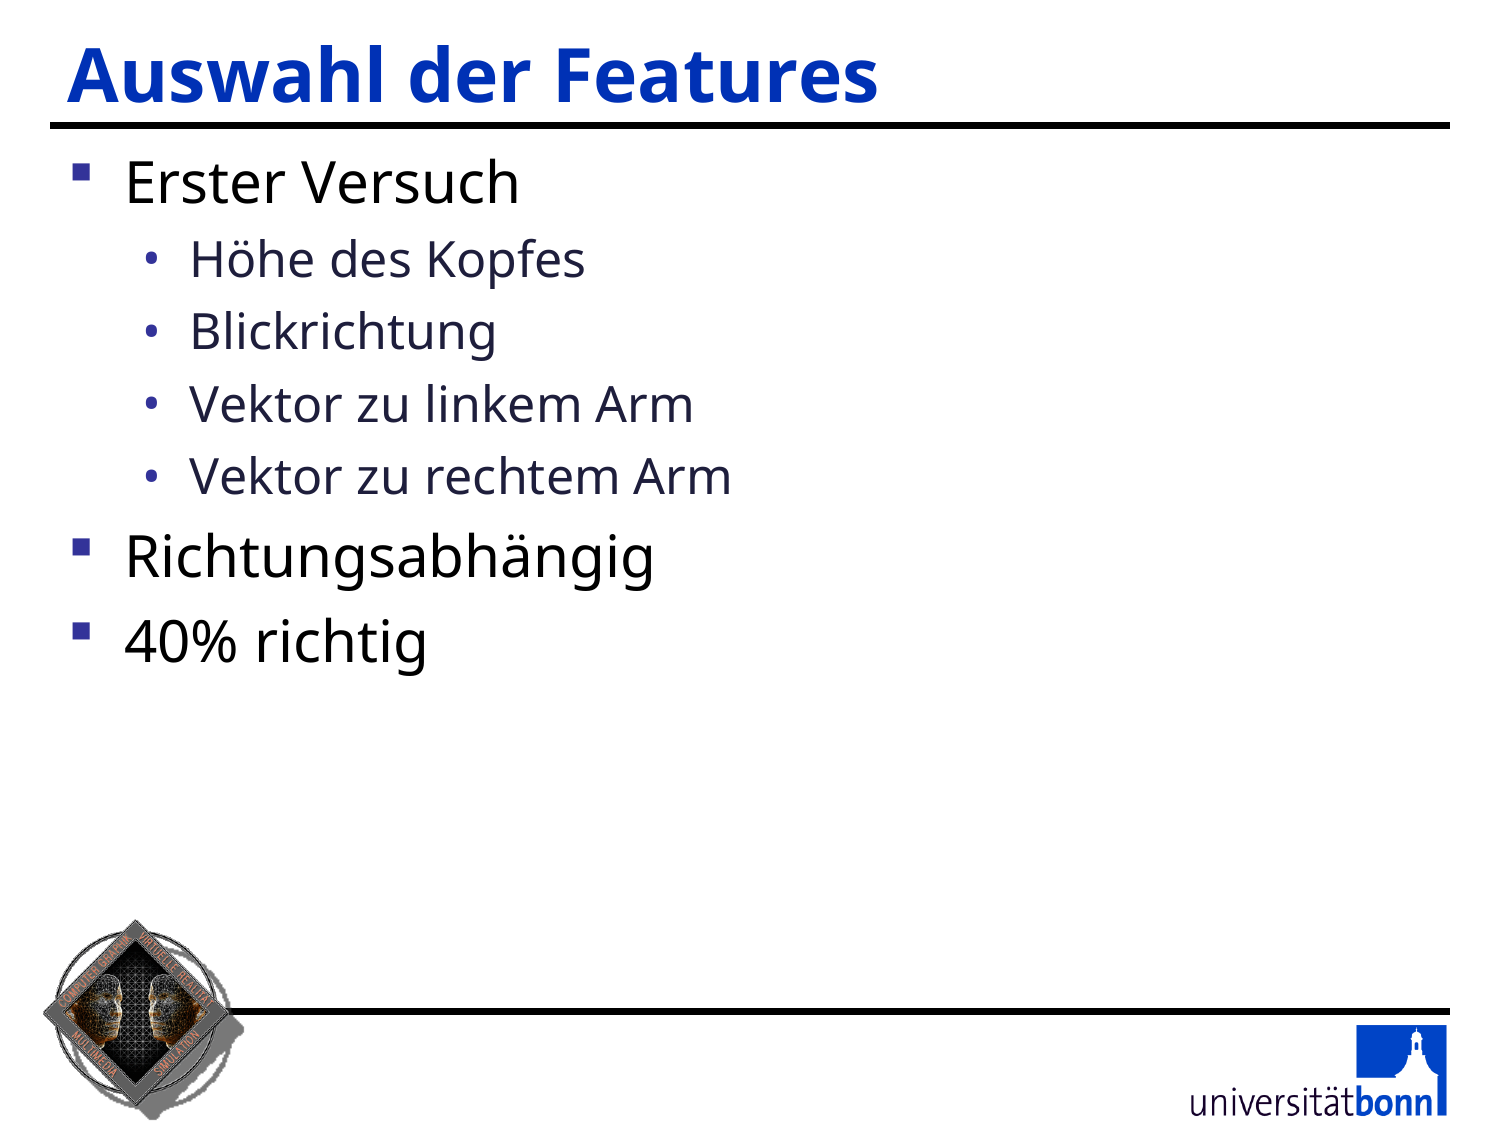

# Auswahl der Features
Erster Versuch
Höhe des Kopfes
Blickrichtung
Vektor zu linkem Arm
Vektor zu rechtem Arm
Richtungsabhängig
40% richtig